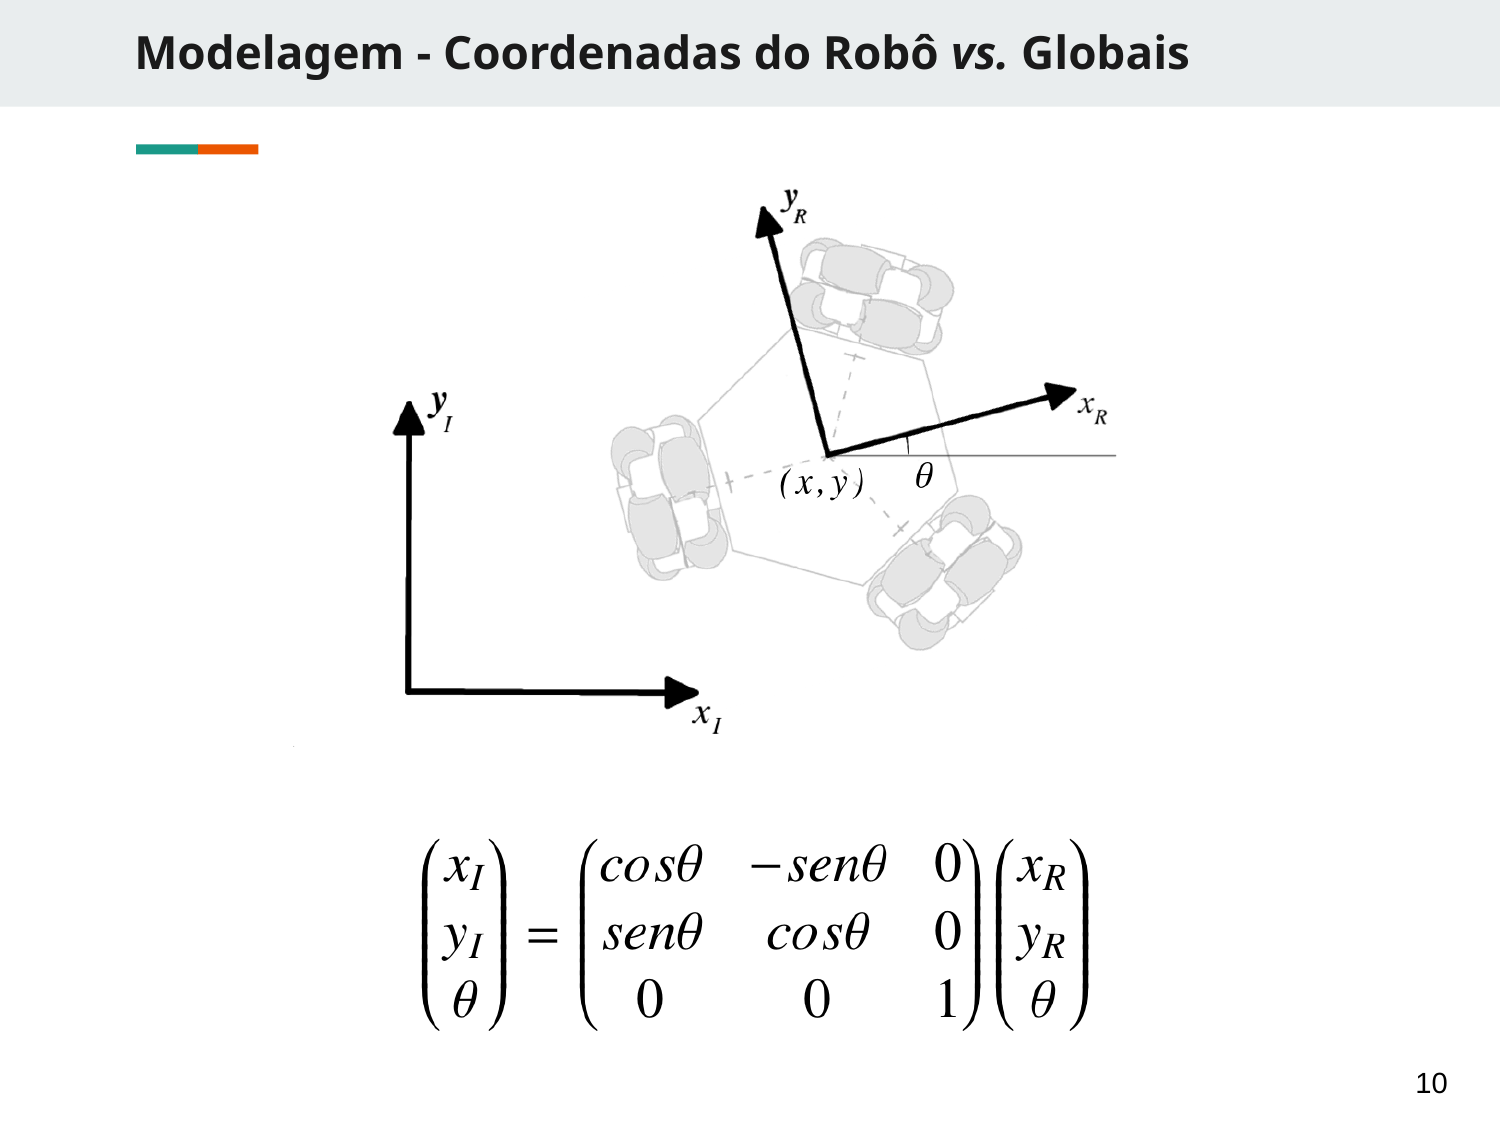

# Modelagem - Coordenadas do Robô vs. Globais
10